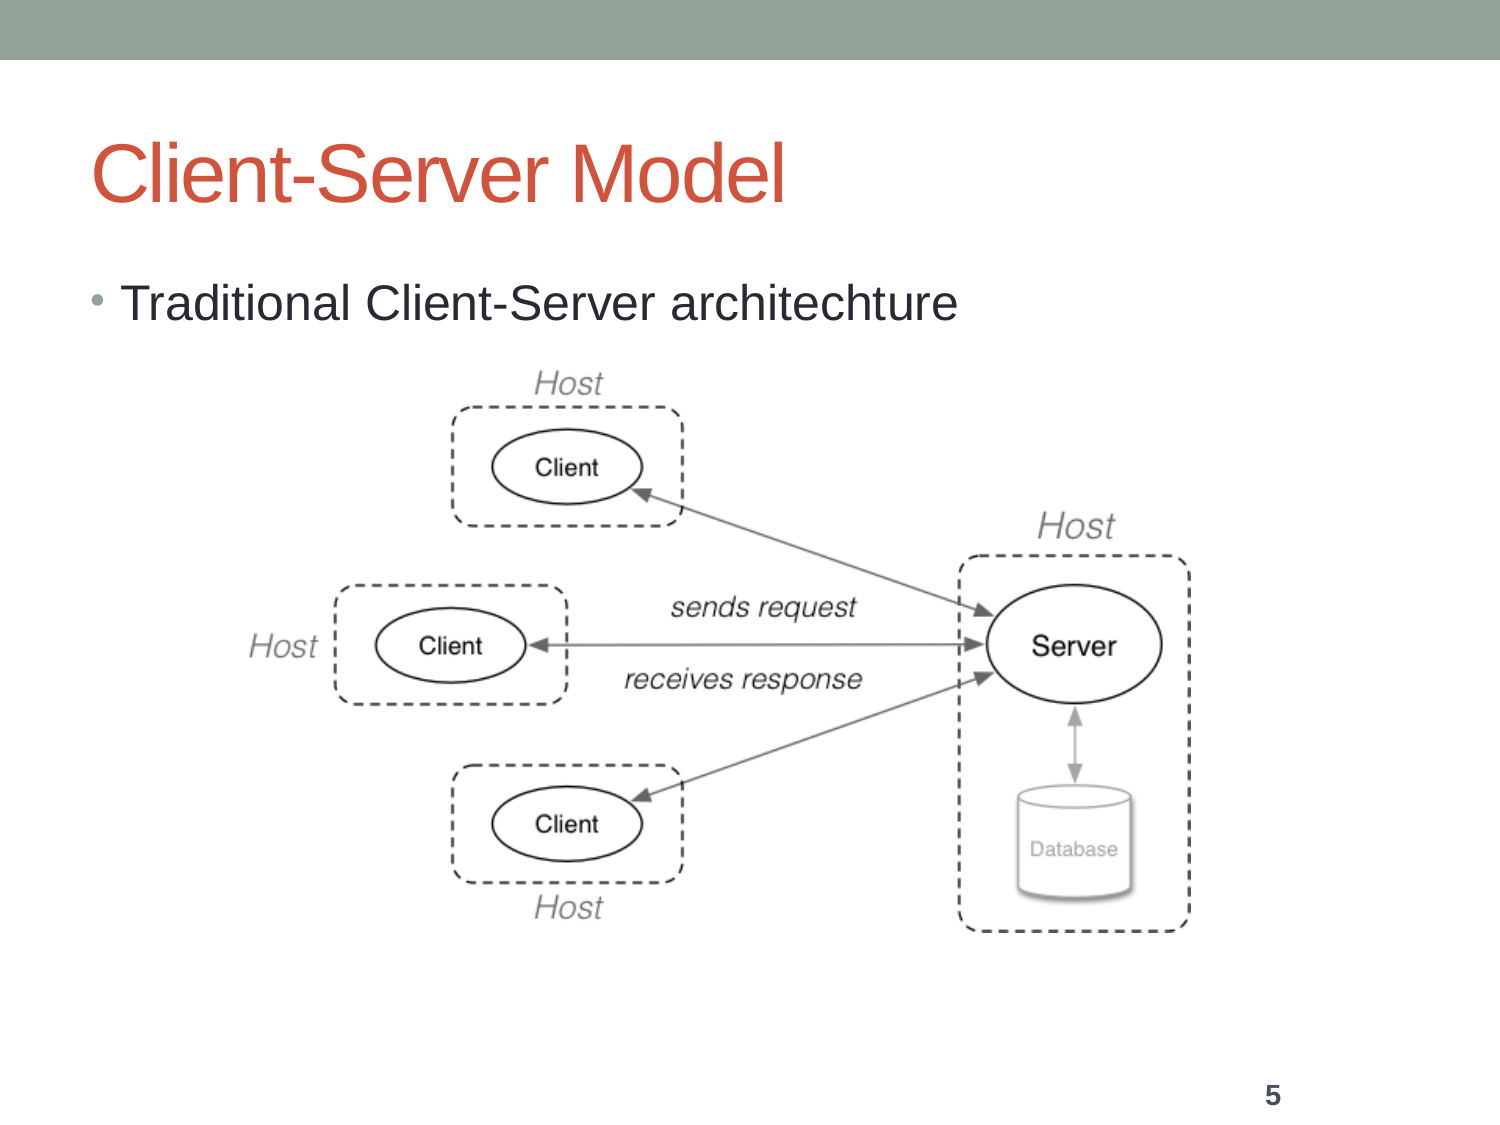

# Client-Server Model
Traditional Client-Server architechture
5